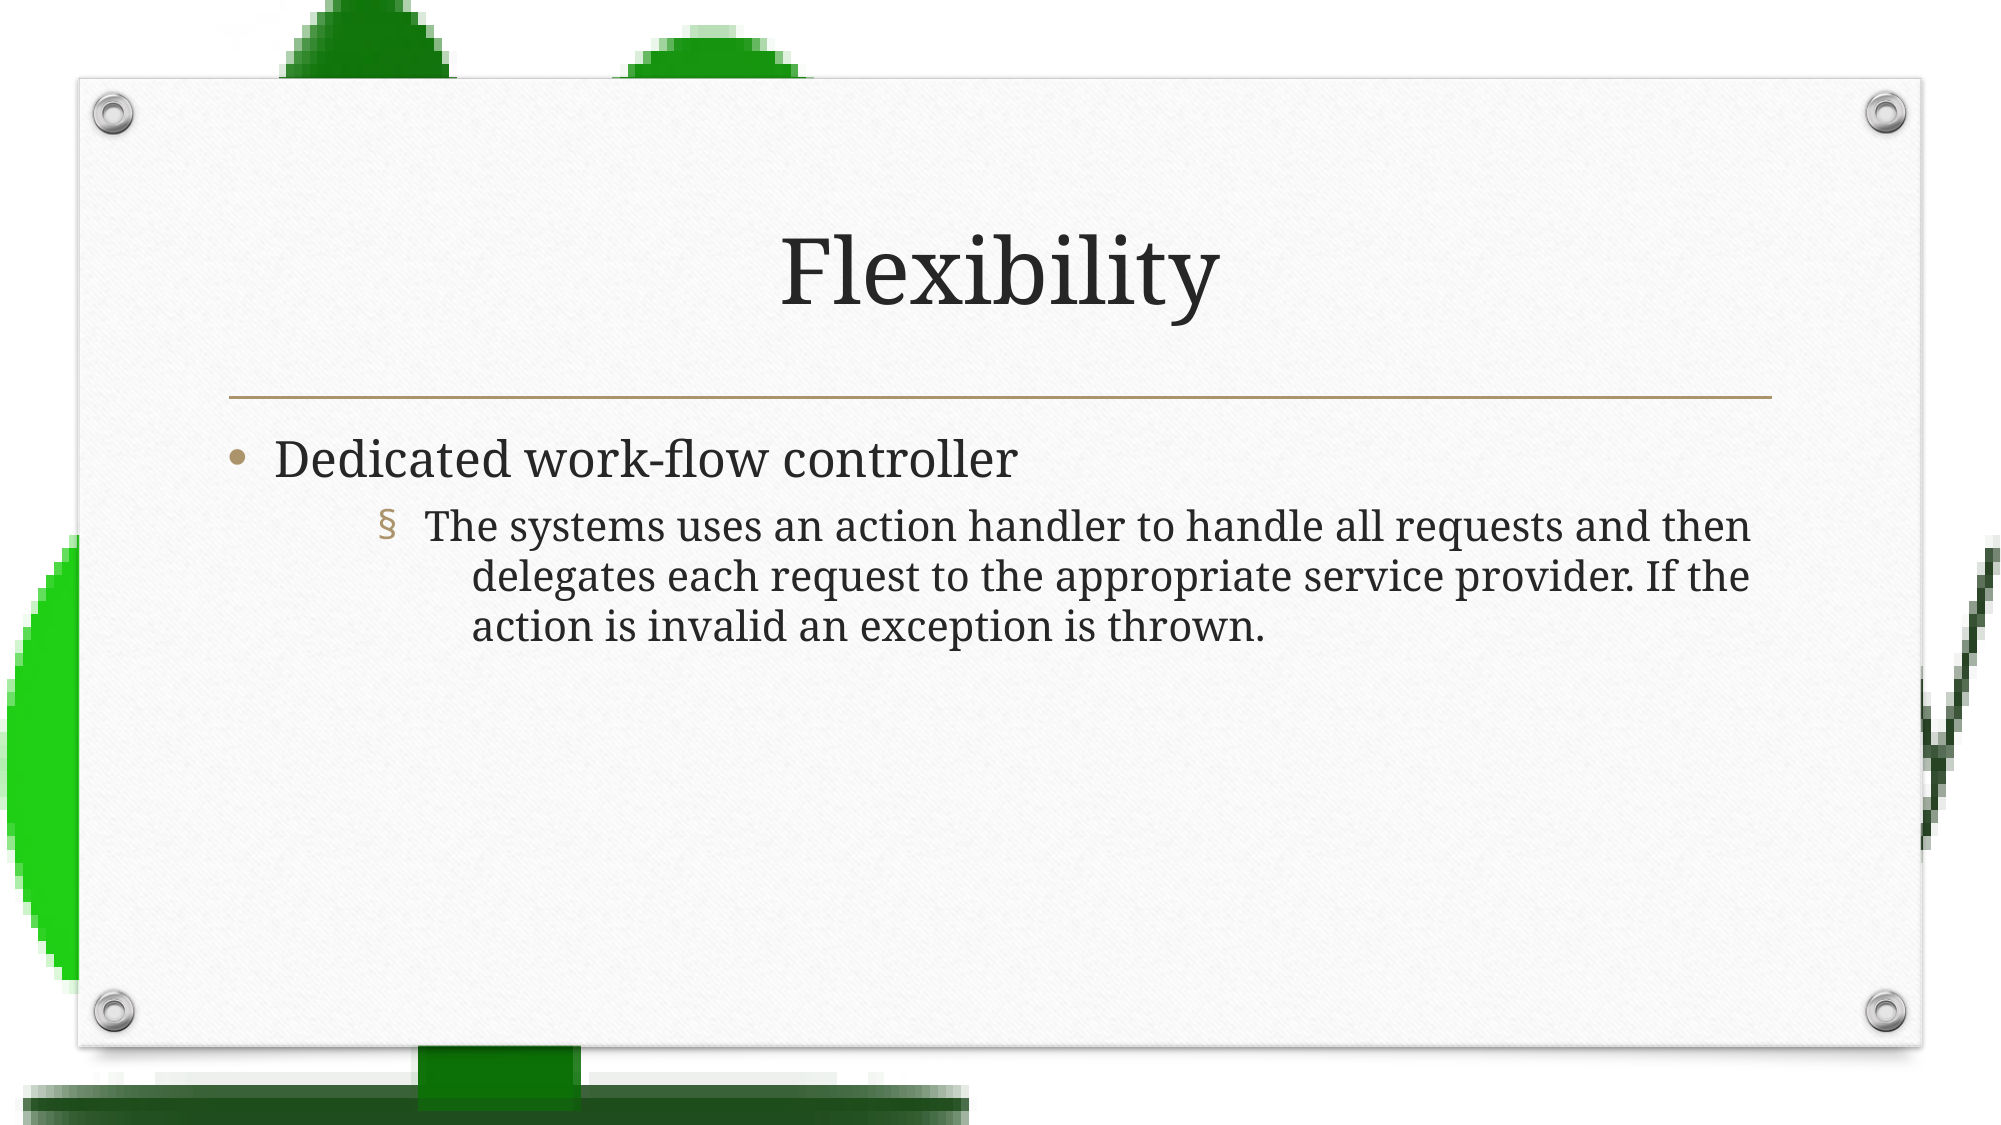

# Flexibility
Dedicated work-flow controller
The systems uses an action handler to handle all requests and then delegates each request to the appropriate service provider. If the action is invalid an exception is thrown.